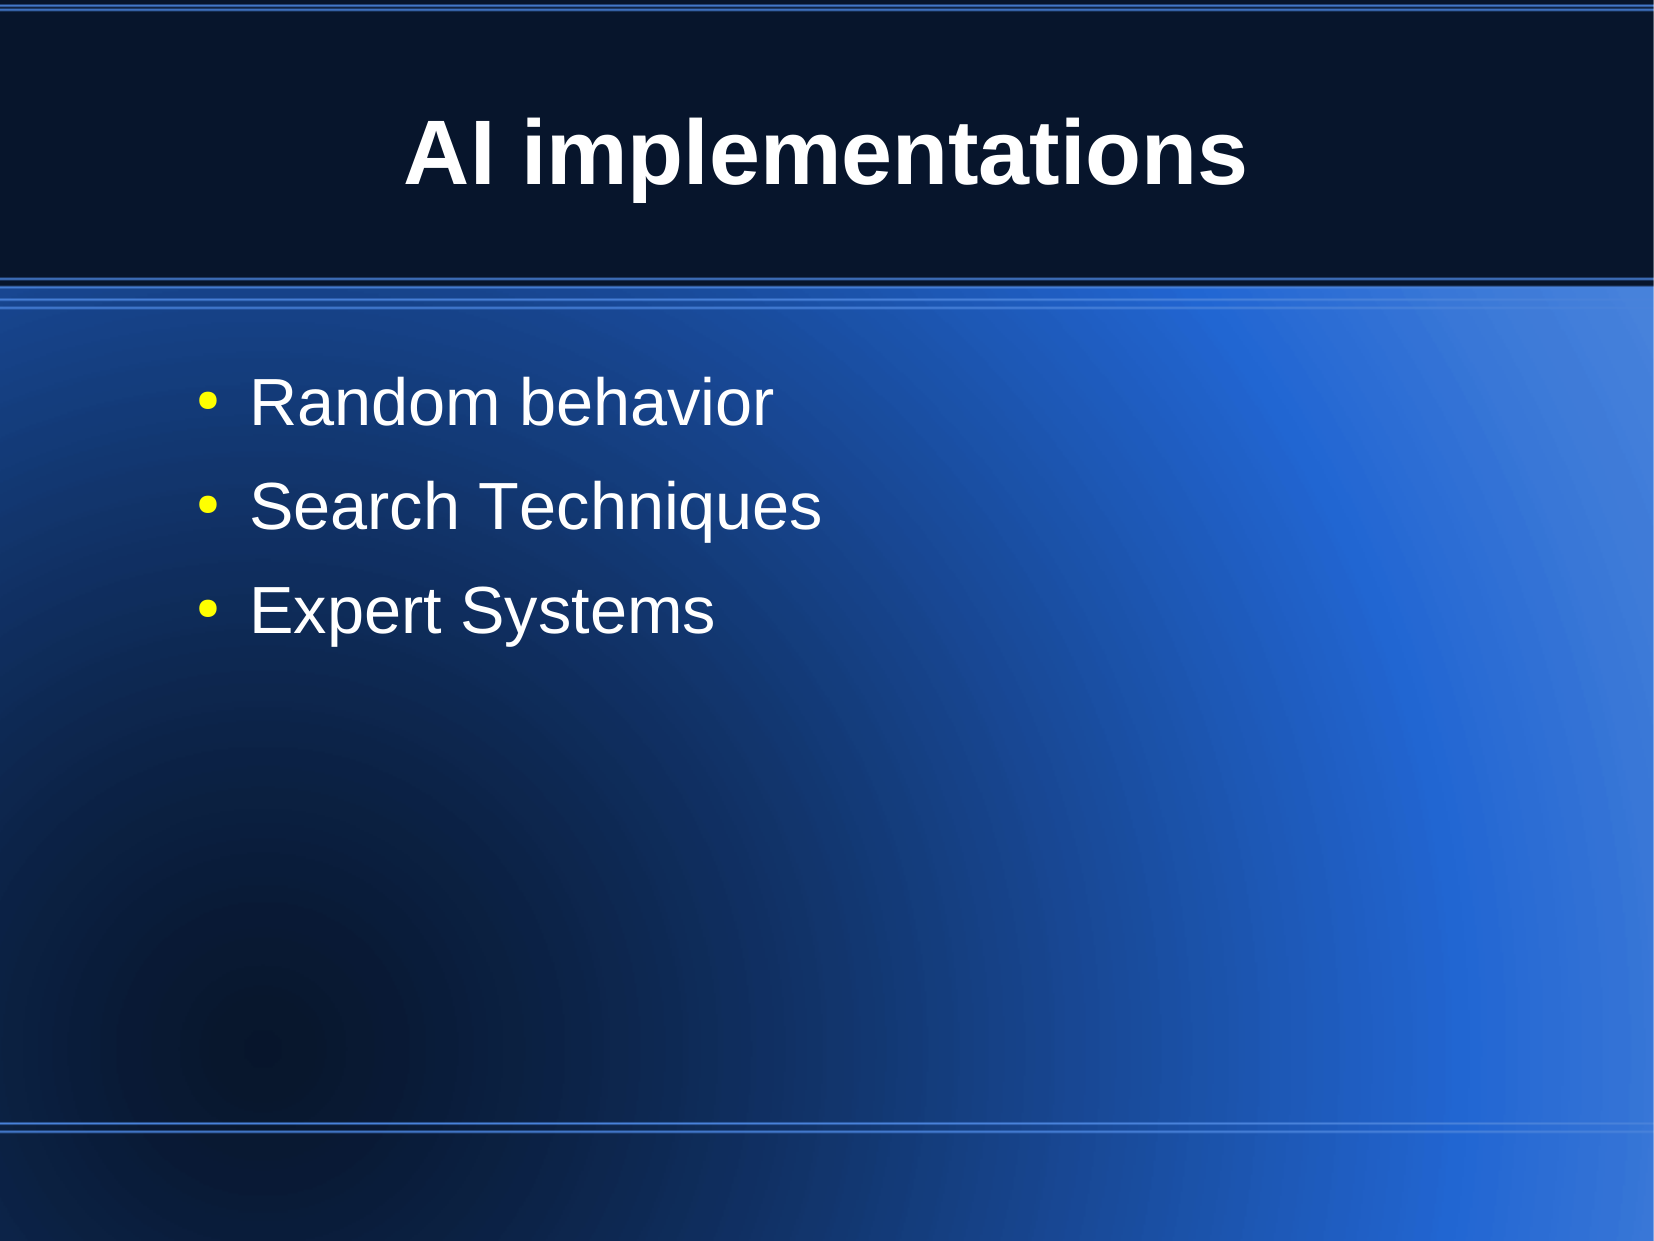

# AI implementations
Random behavior
Search Techniques
Expert Systems